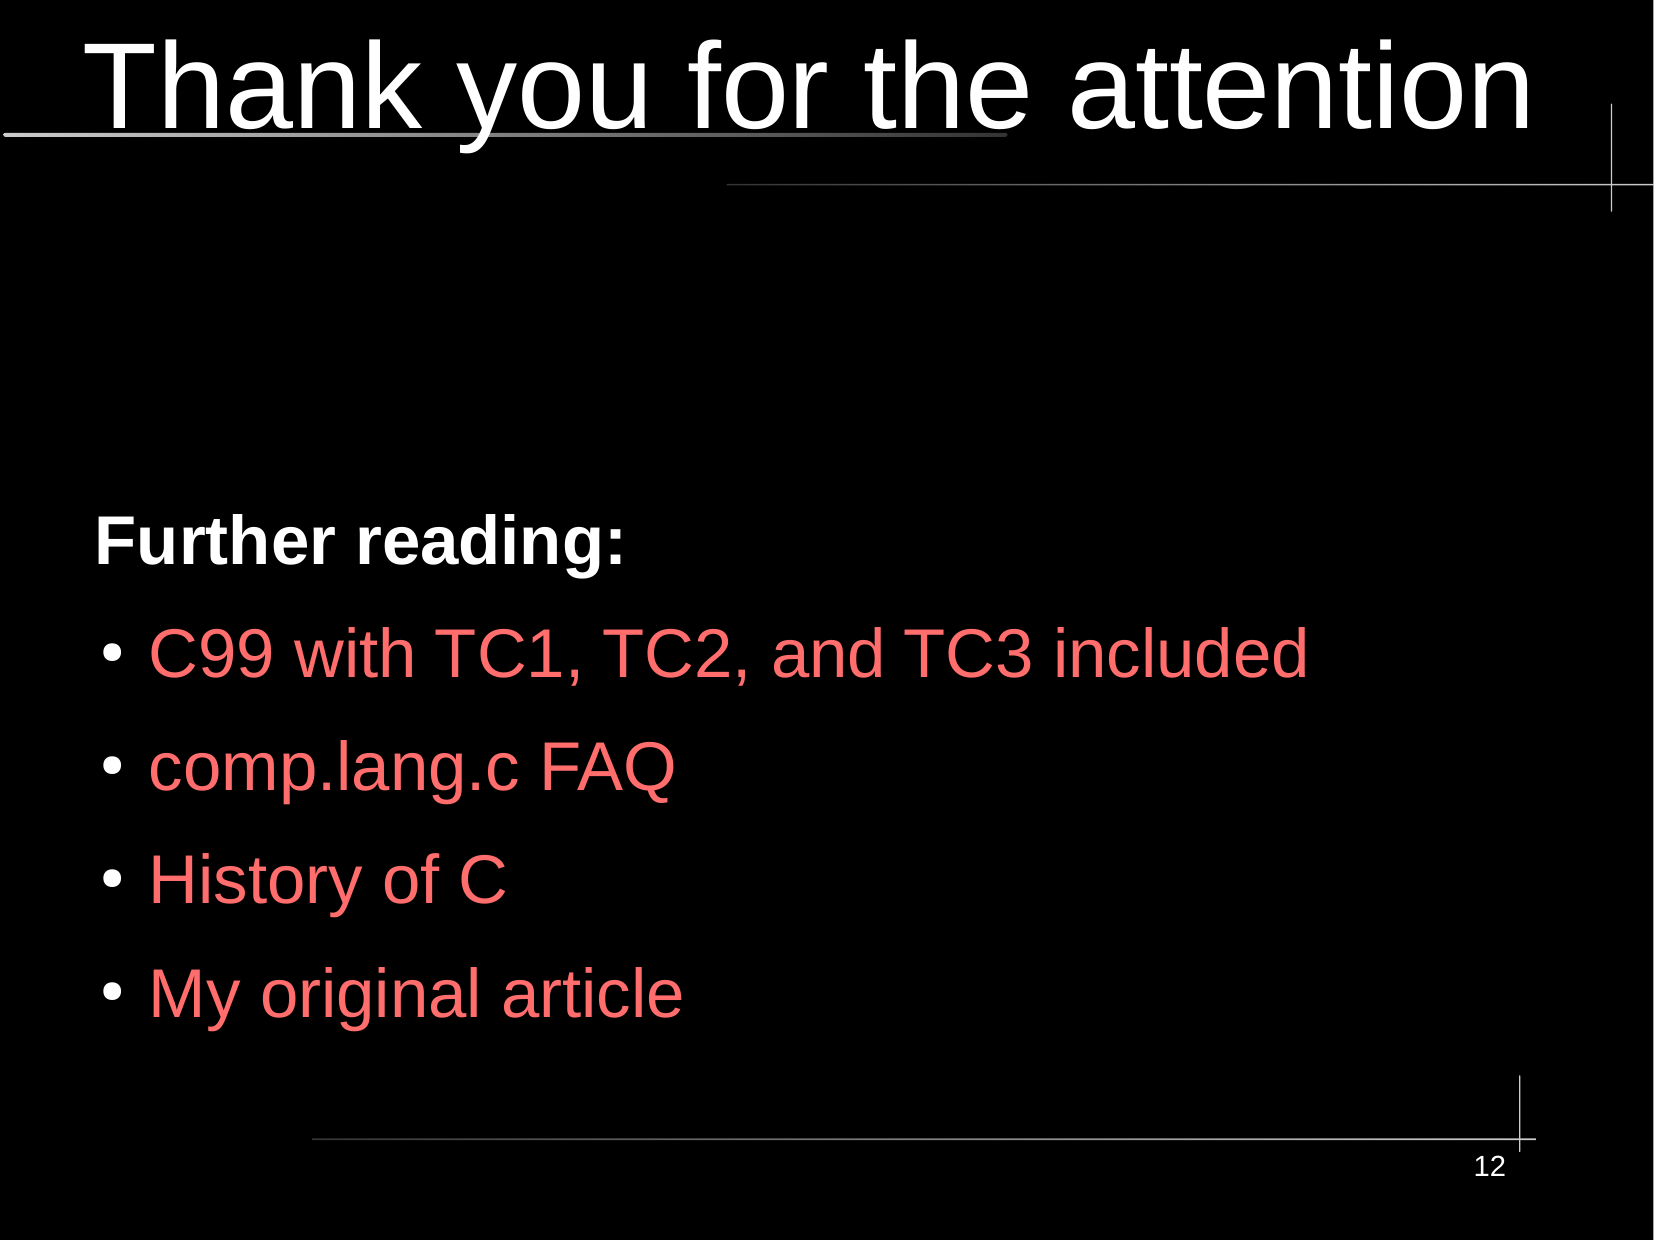

# Thank you for the attention
Further reading:
C99 with TC1, TC2, and TC3 included
comp.lang.c FAQ
History of C
My original article
12